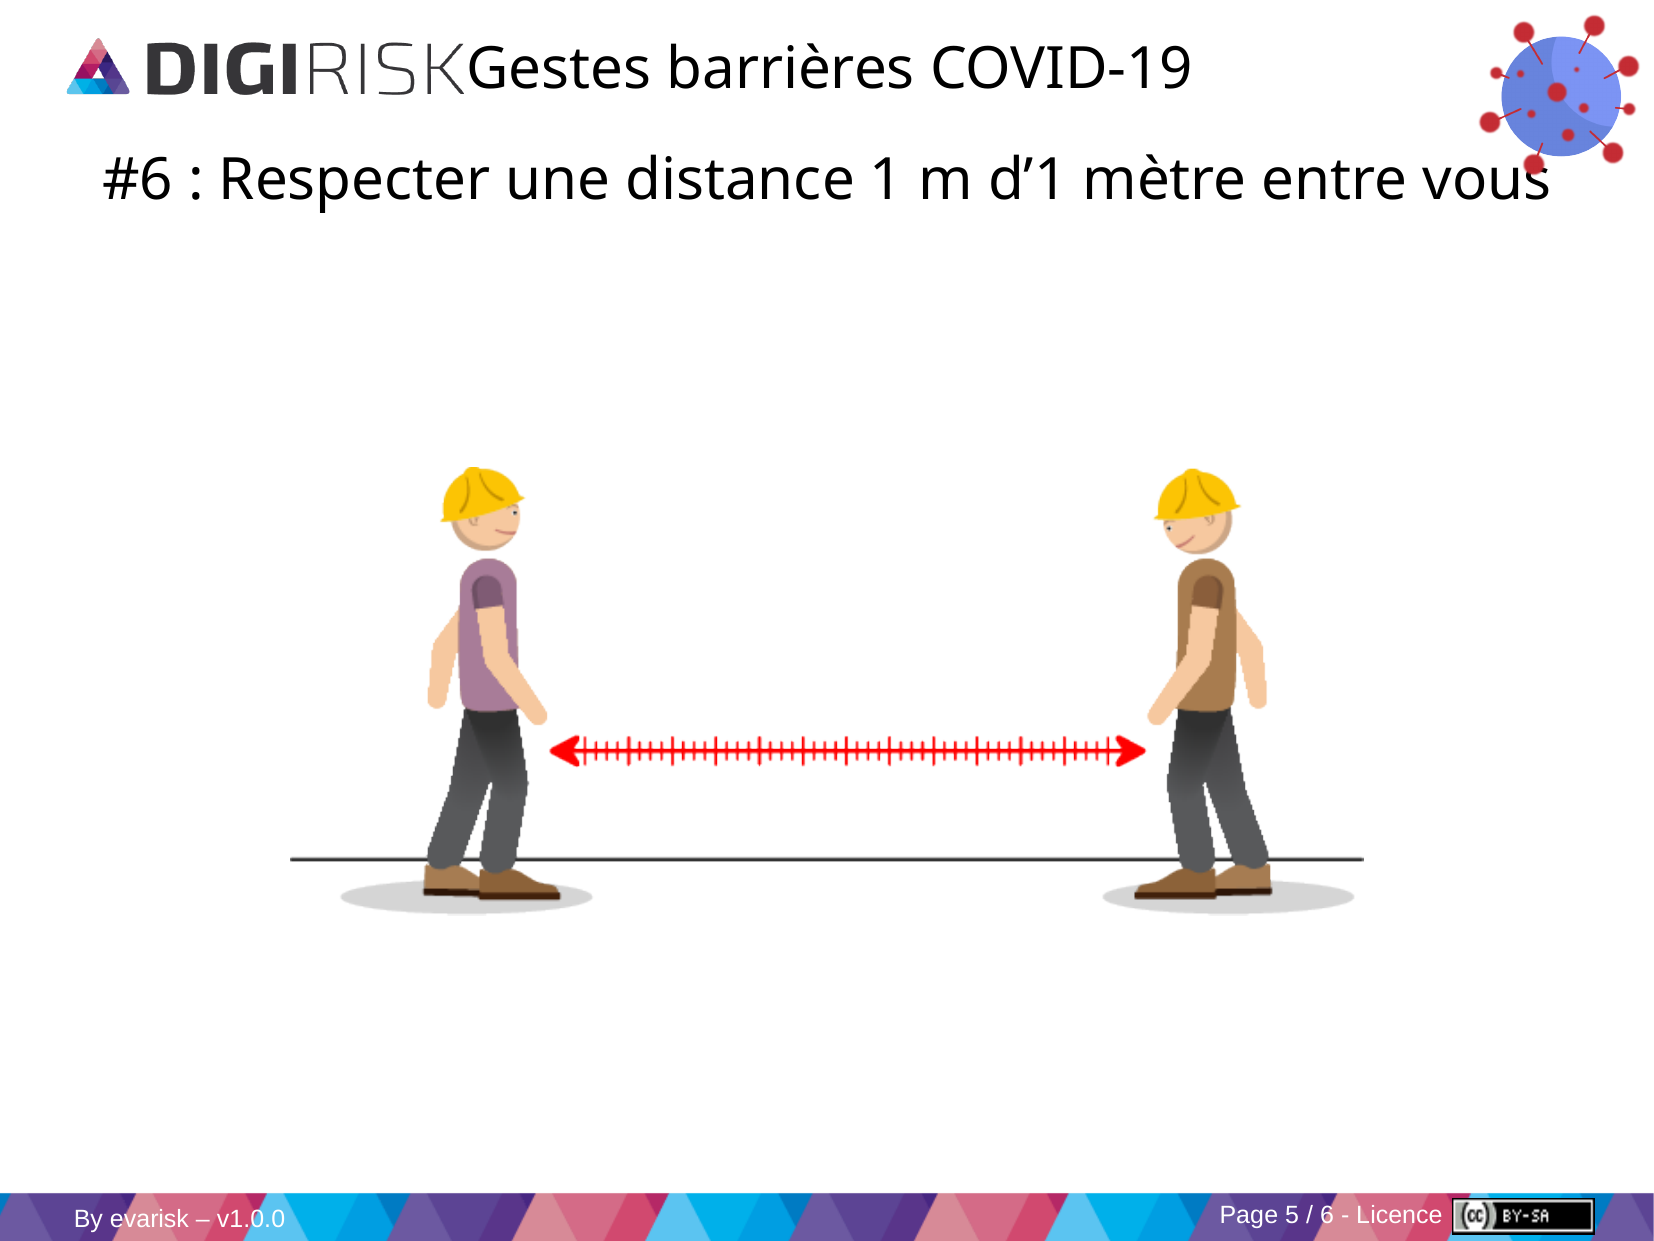

Gestes barrières COVID-19
# #6 : Respecter une distance 1 m d’1 mètre entre vous